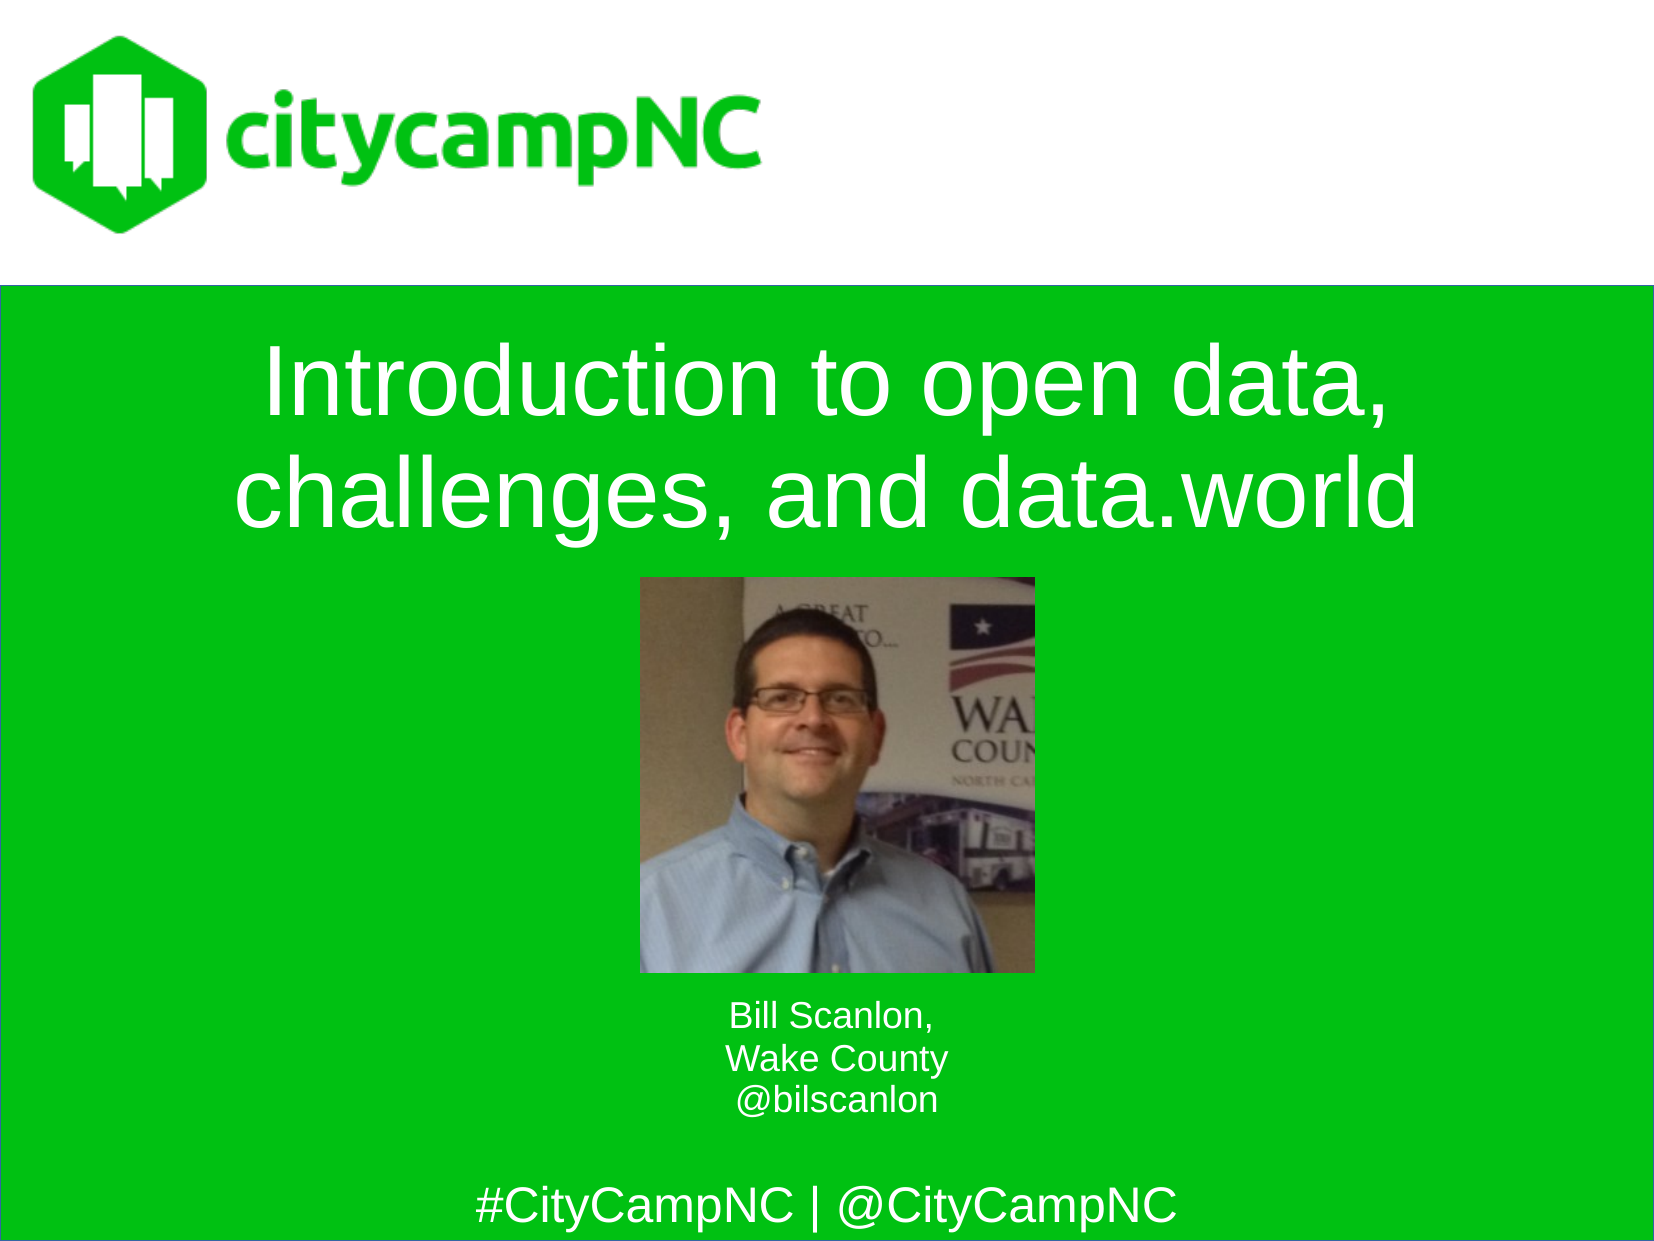

# Introduction to open data, challenges, and data.world
Bill Scanlon,
Wake County
@bilscanlon